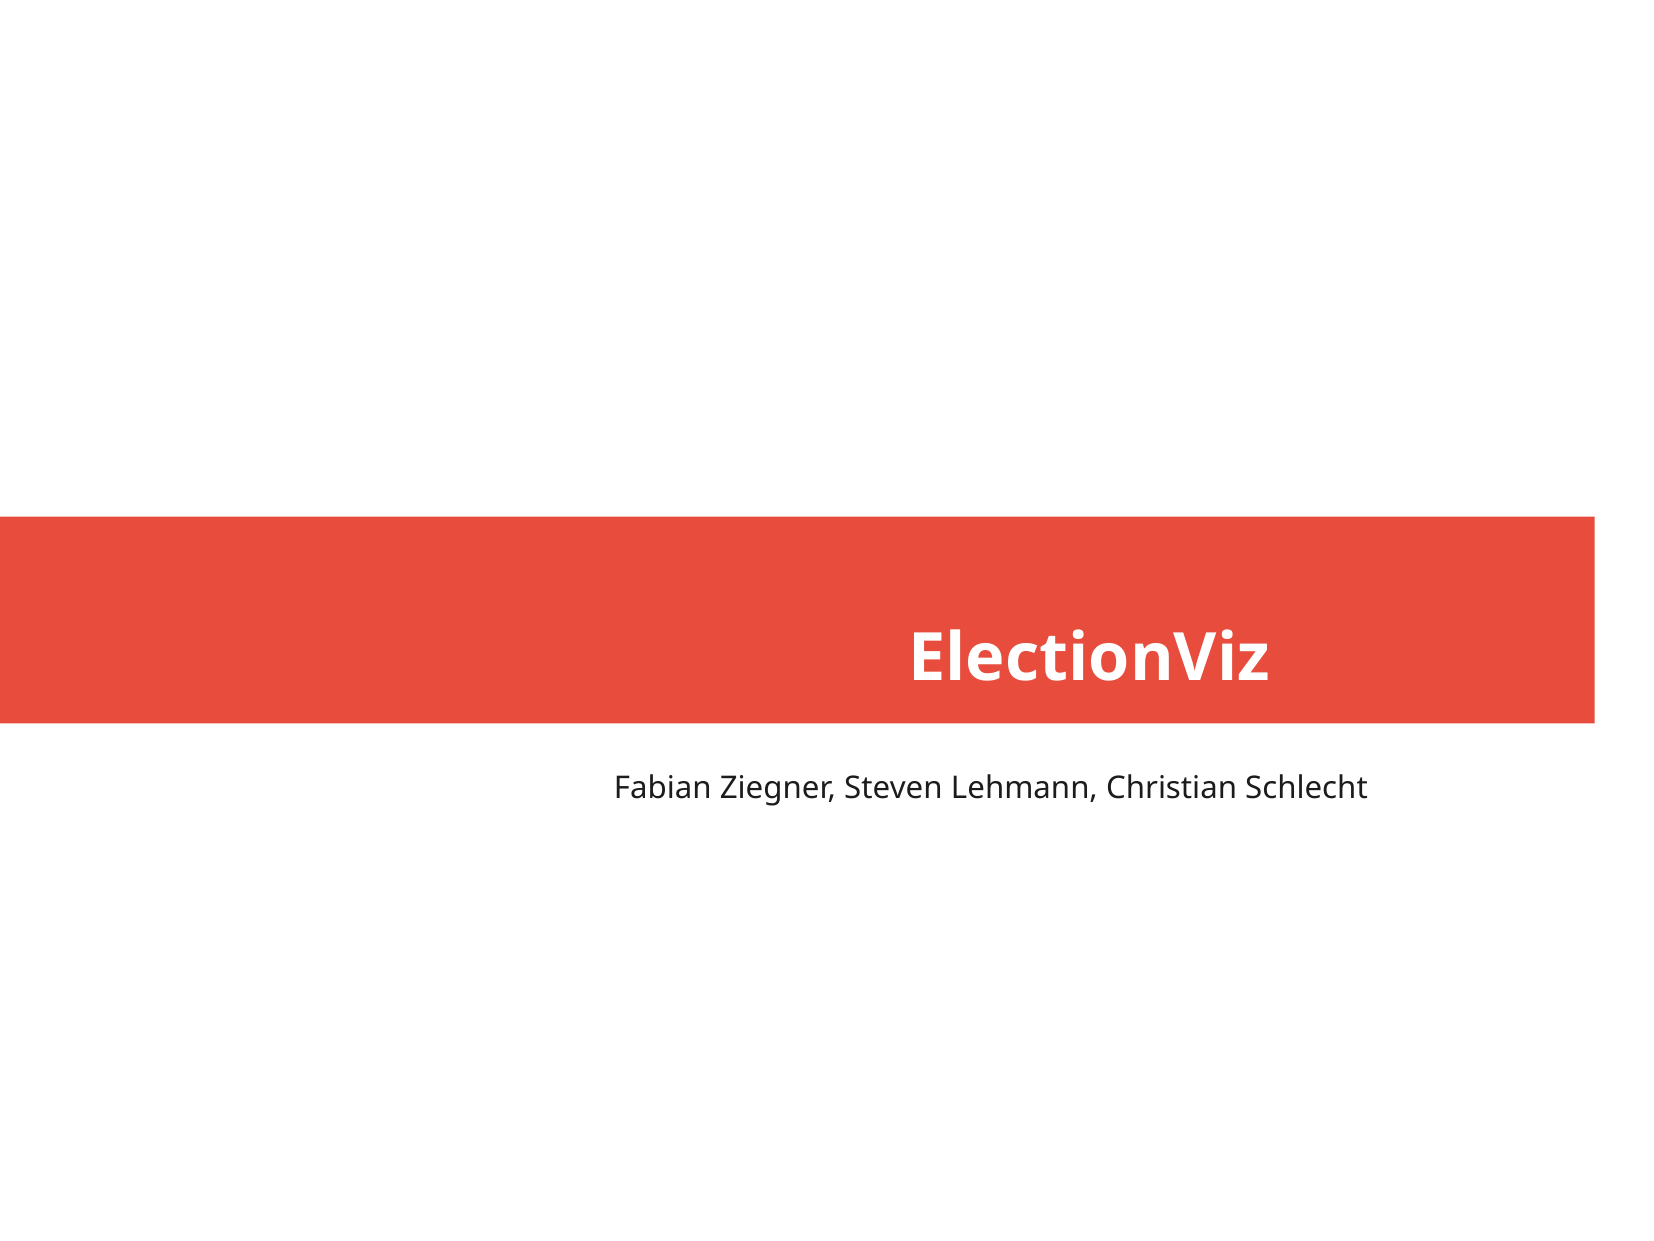

# ElectionViz
				Fabian Ziegner, Steven Lehmann, Christian Schlecht